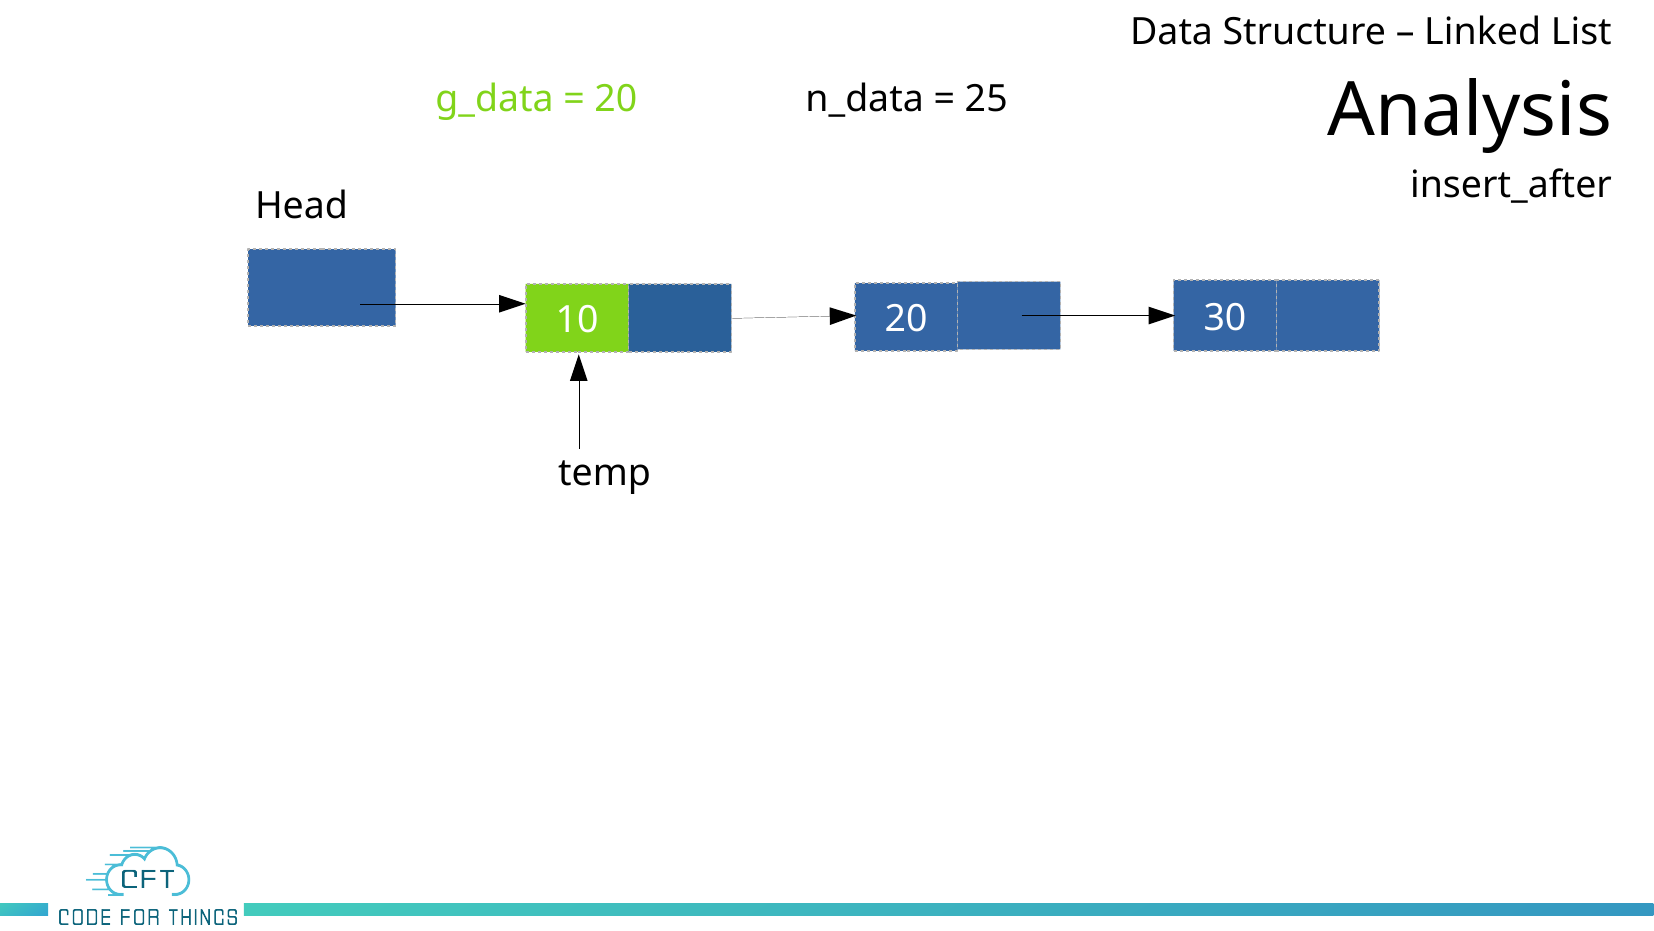

# Data Structure – Linked List Analysis insert_after
g_data = 20
n_data = 25
Head
30
20
10
temp